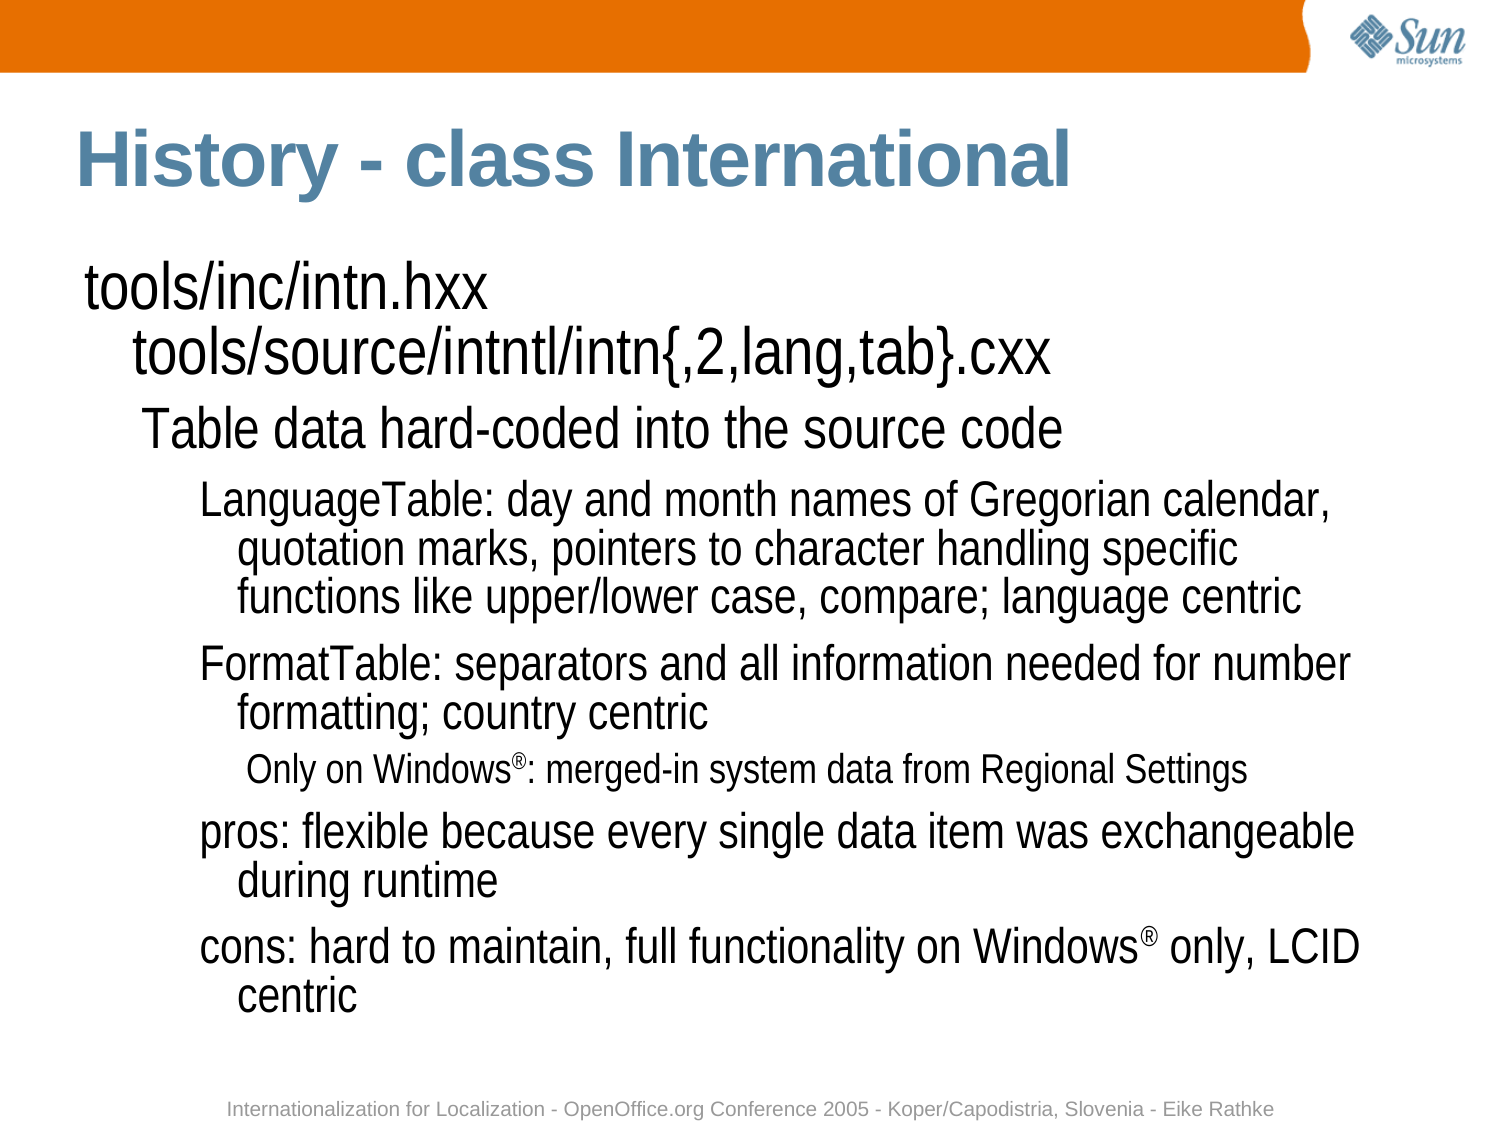

# History - class International
tools/inc/intn.hxx tools/source/intntl/intn{,2,lang,tab}.cxx
Table data hard-coded into the source code
LanguageTable: day and month names of Gregorian calendar, quotation marks, pointers to character handling specific functions like upper/lower case, compare; language centric
FormatTable: separators and all information needed for number formatting; country centric
Only on Windows®: merged-in system data from Regional Settings
pros: flexible because every single data item was exchangeable during runtime
cons: hard to maintain, full functionality on Windows® only, LCID centric